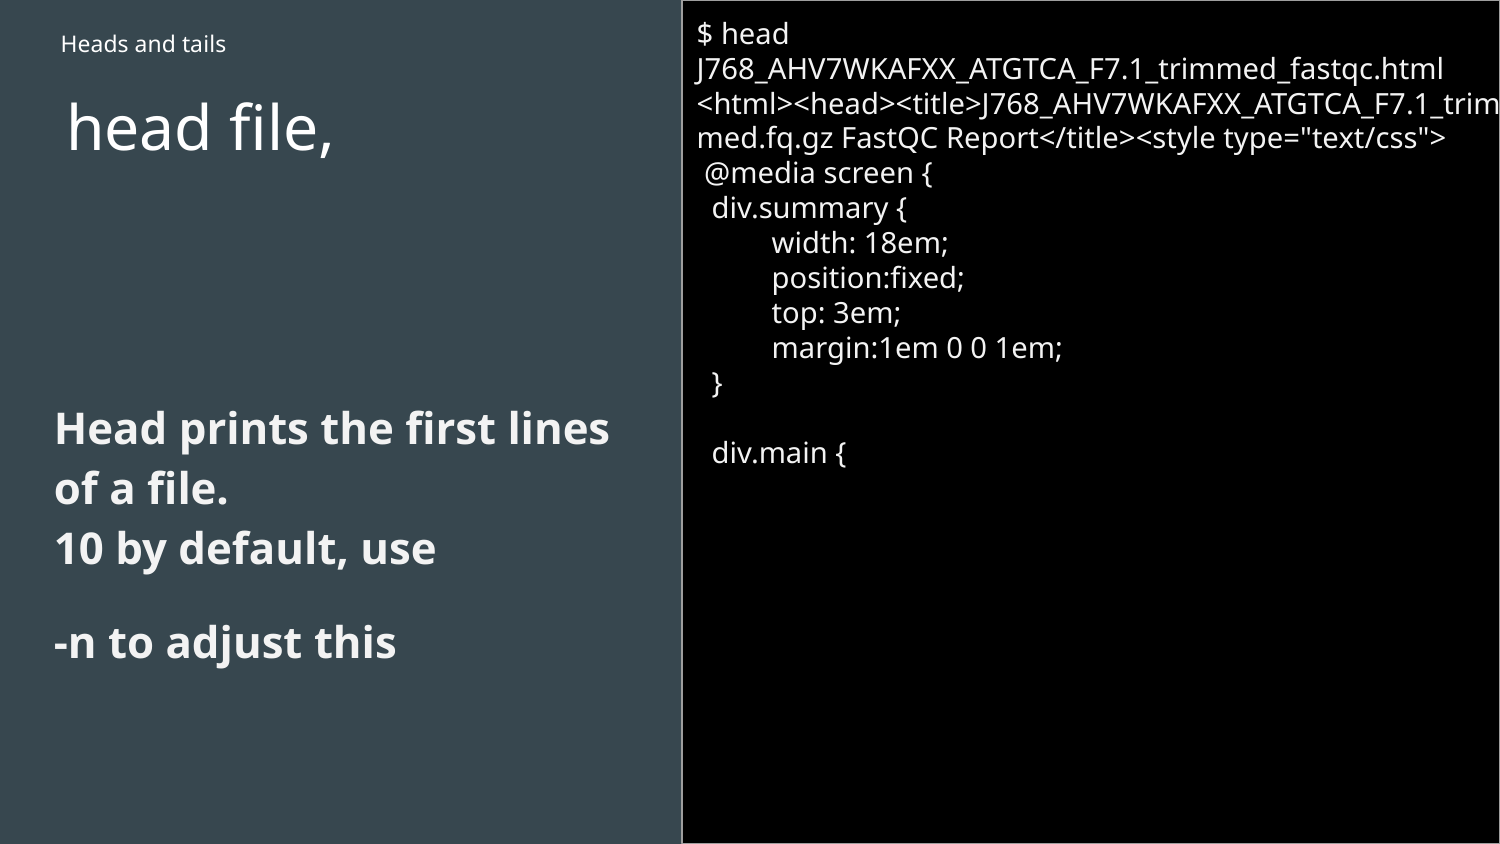

$ head J768_AHV7WKAFXX_ATGTCA_F7.1_trimmed_fastqc.html
<html><head><title>J768_AHV7WKAFXX_ATGTCA_F7.1_trimmed.fq.gz FastQC Report</title><style type="text/css">
 @media screen {
 div.summary {
	width: 18em;
	position:fixed;
	top: 3em;
	margin:1em 0 0 1em;
 }
 div.main {
Heads and tails
# head file,
Head prints the first lines of a file.
10 by default, use
-n to adjust this